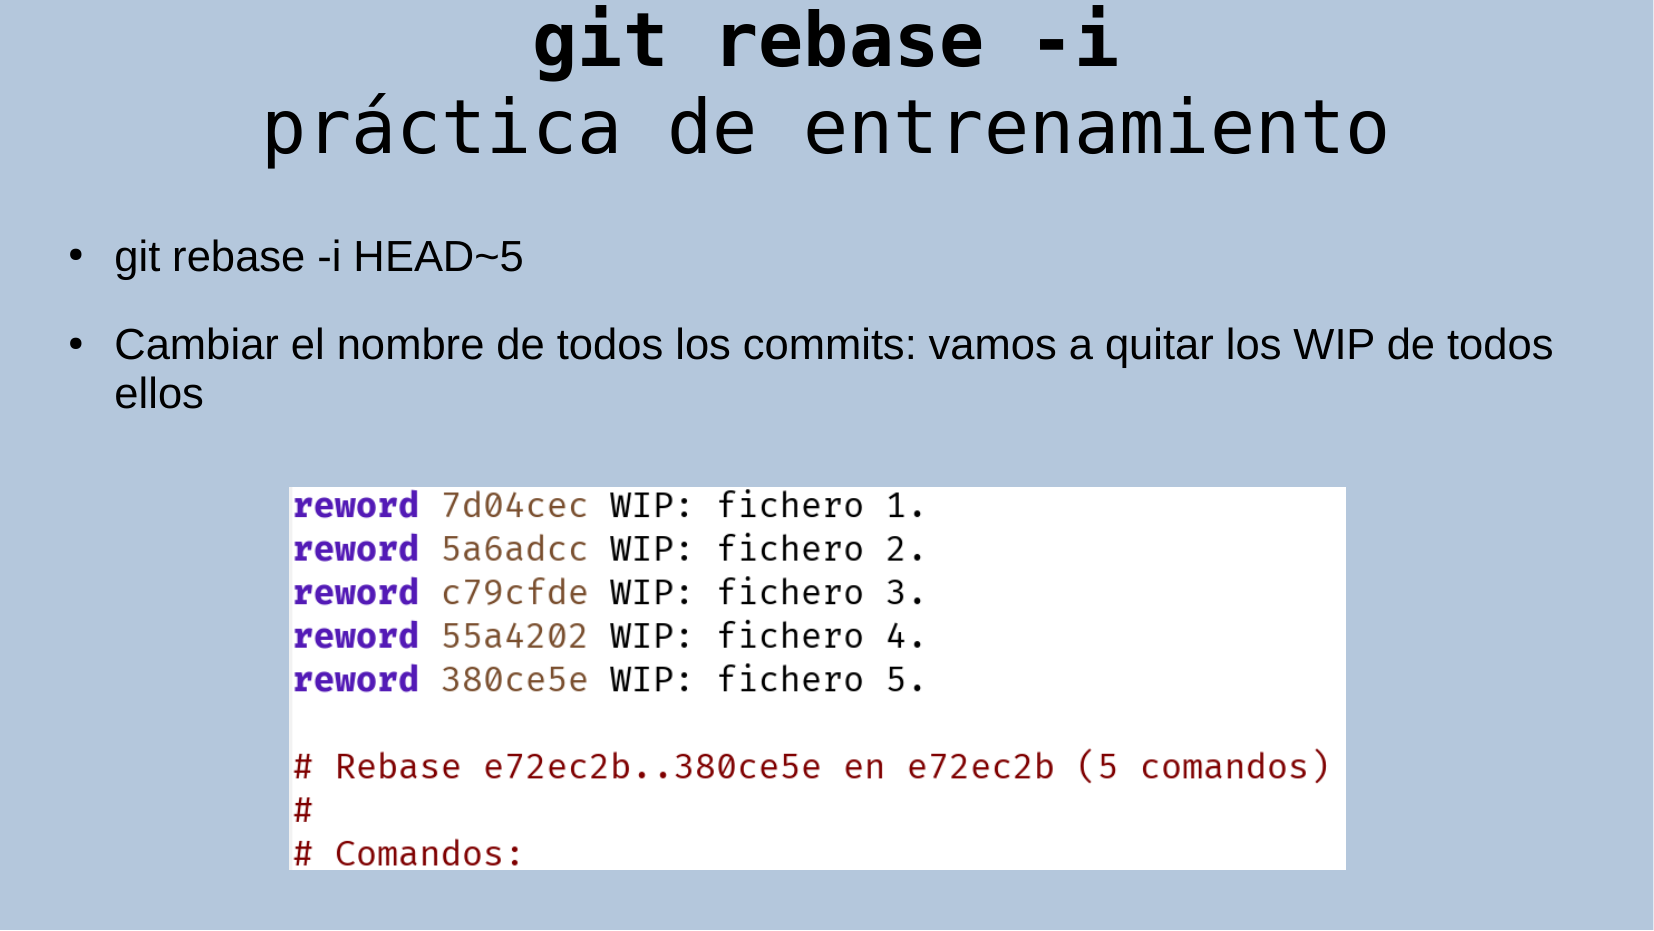

# git rebase -i práctica de entrenamiento
git rebase -i HEAD~5
Cambiar el nombre de todos los commits: vamos a quitar los WIP de todos ellos